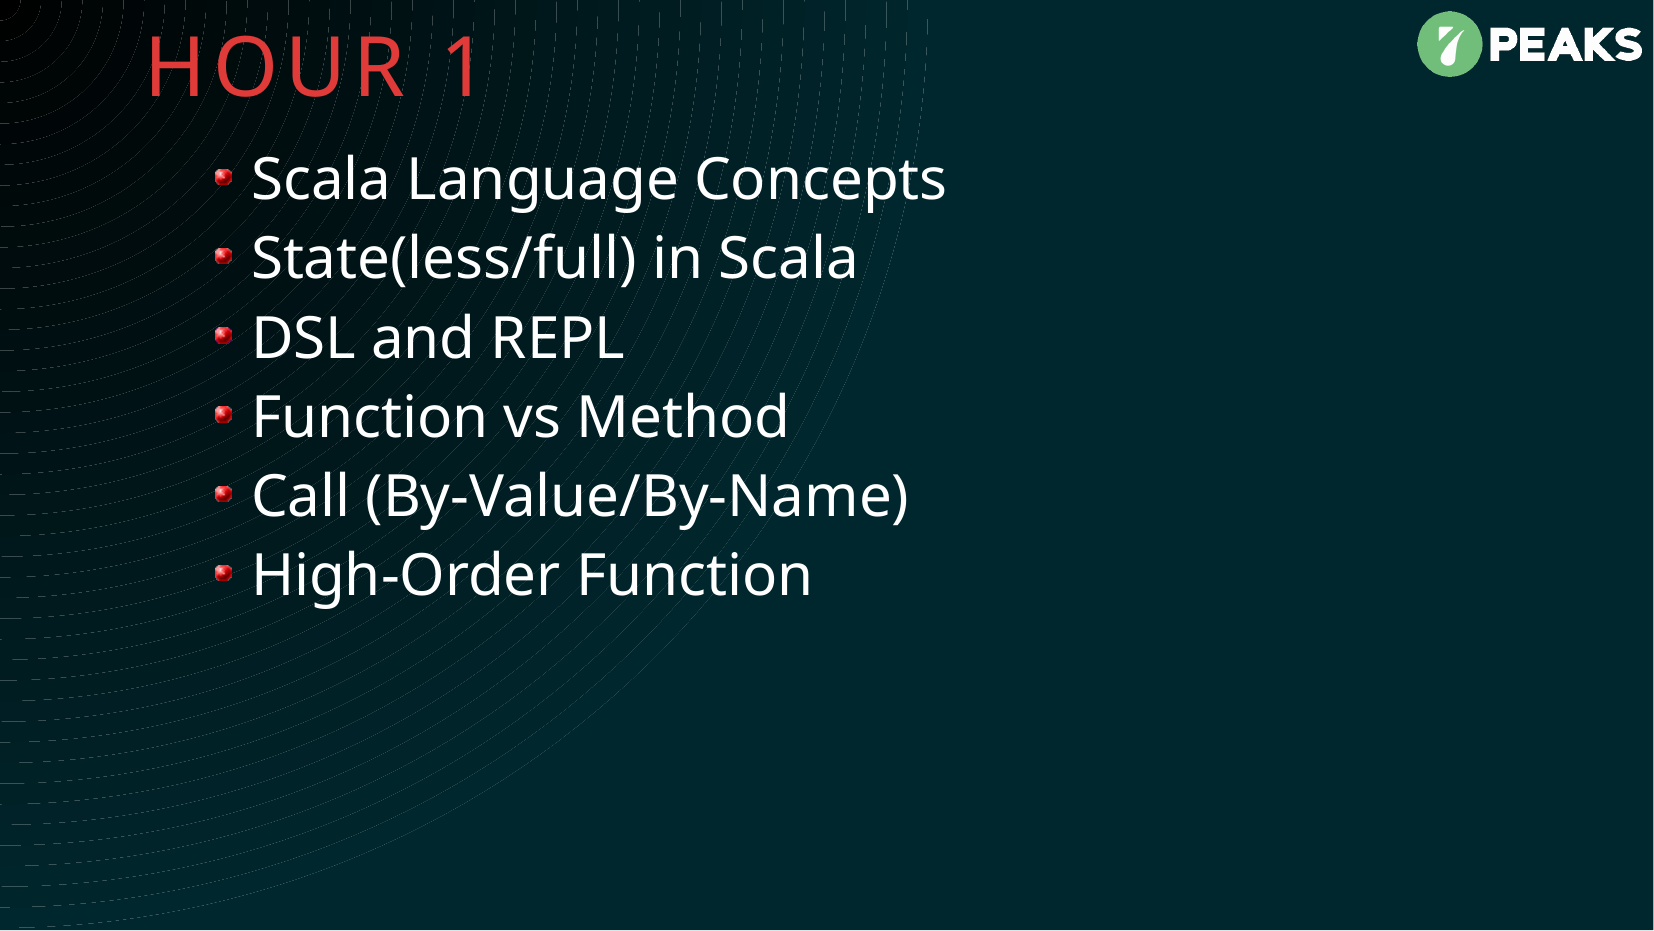

HOUR 1
Scala Language Concepts
State(less/full) in Scala
DSL and REPL
Function vs Method
Call (By-Value/By-Name)
High-Order Function